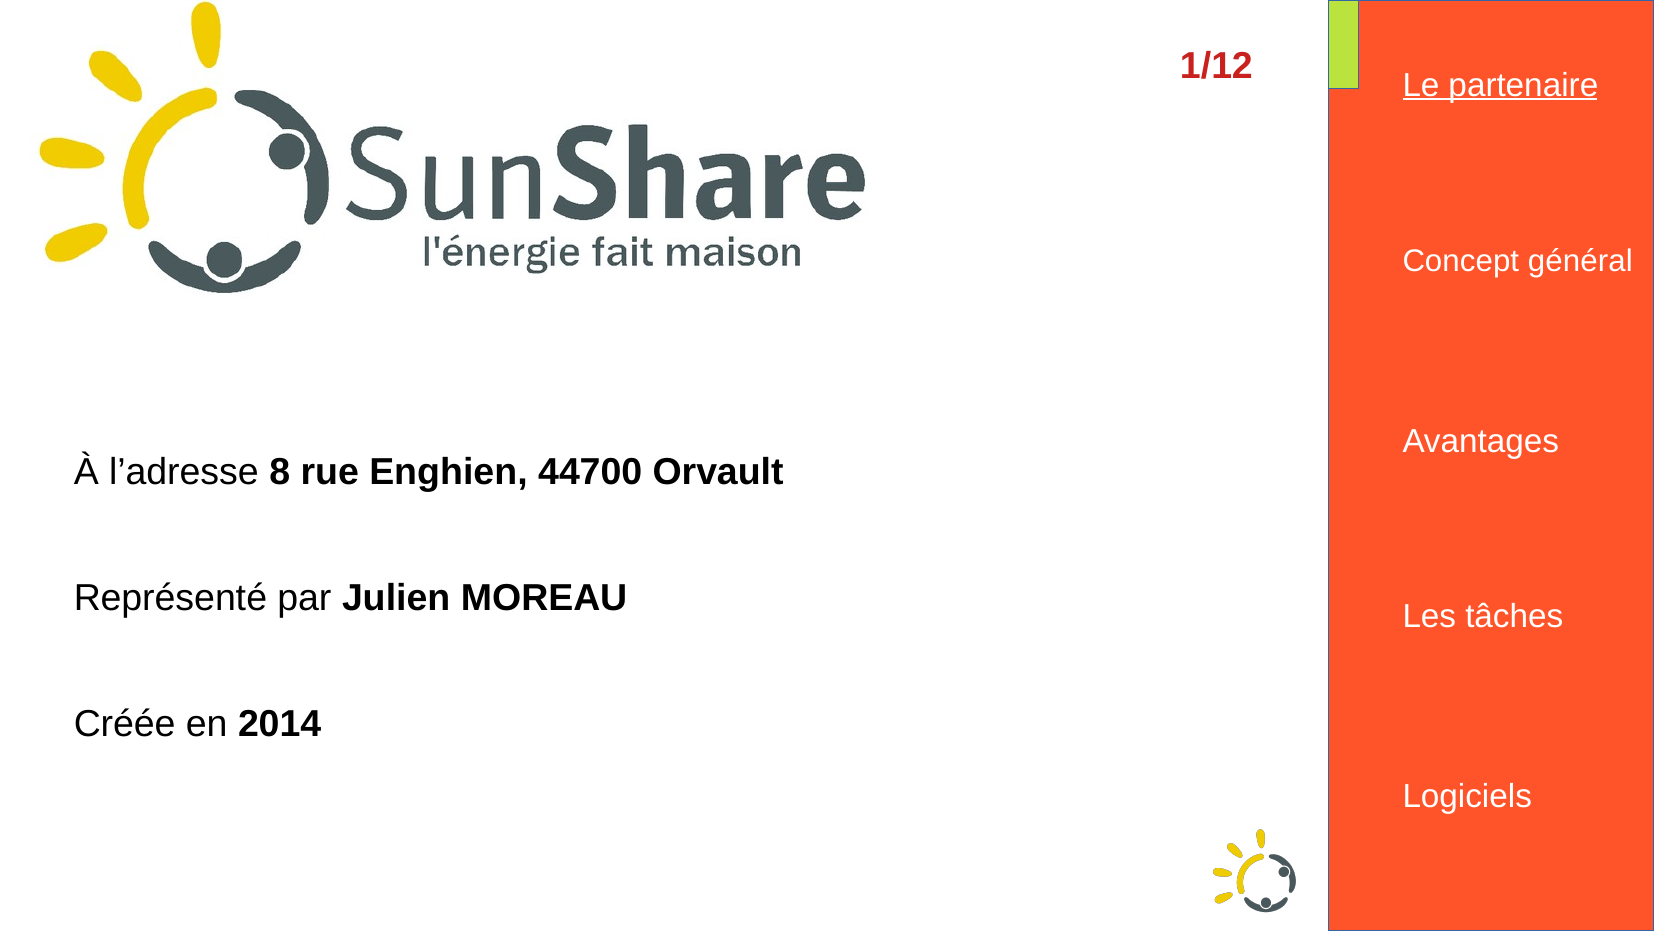

À l’adresse 8 rue Enghien, 44700 Orvault
Représenté par Julien MOREAU
Créée en 2014